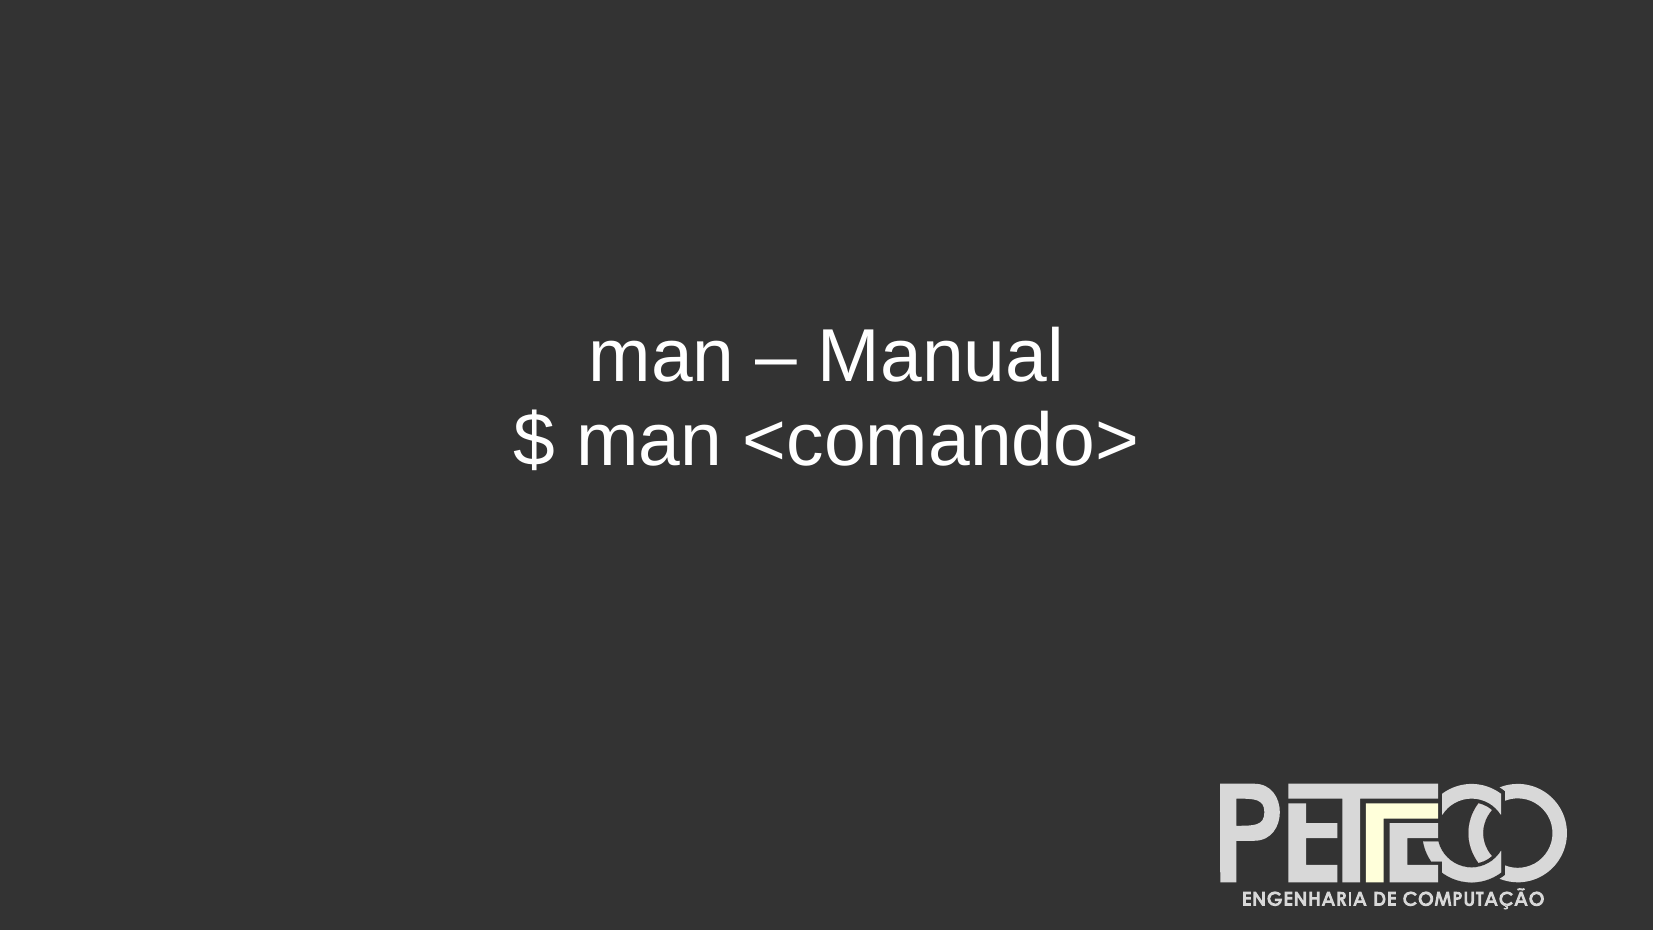

# man – Manual
$ man <comando>